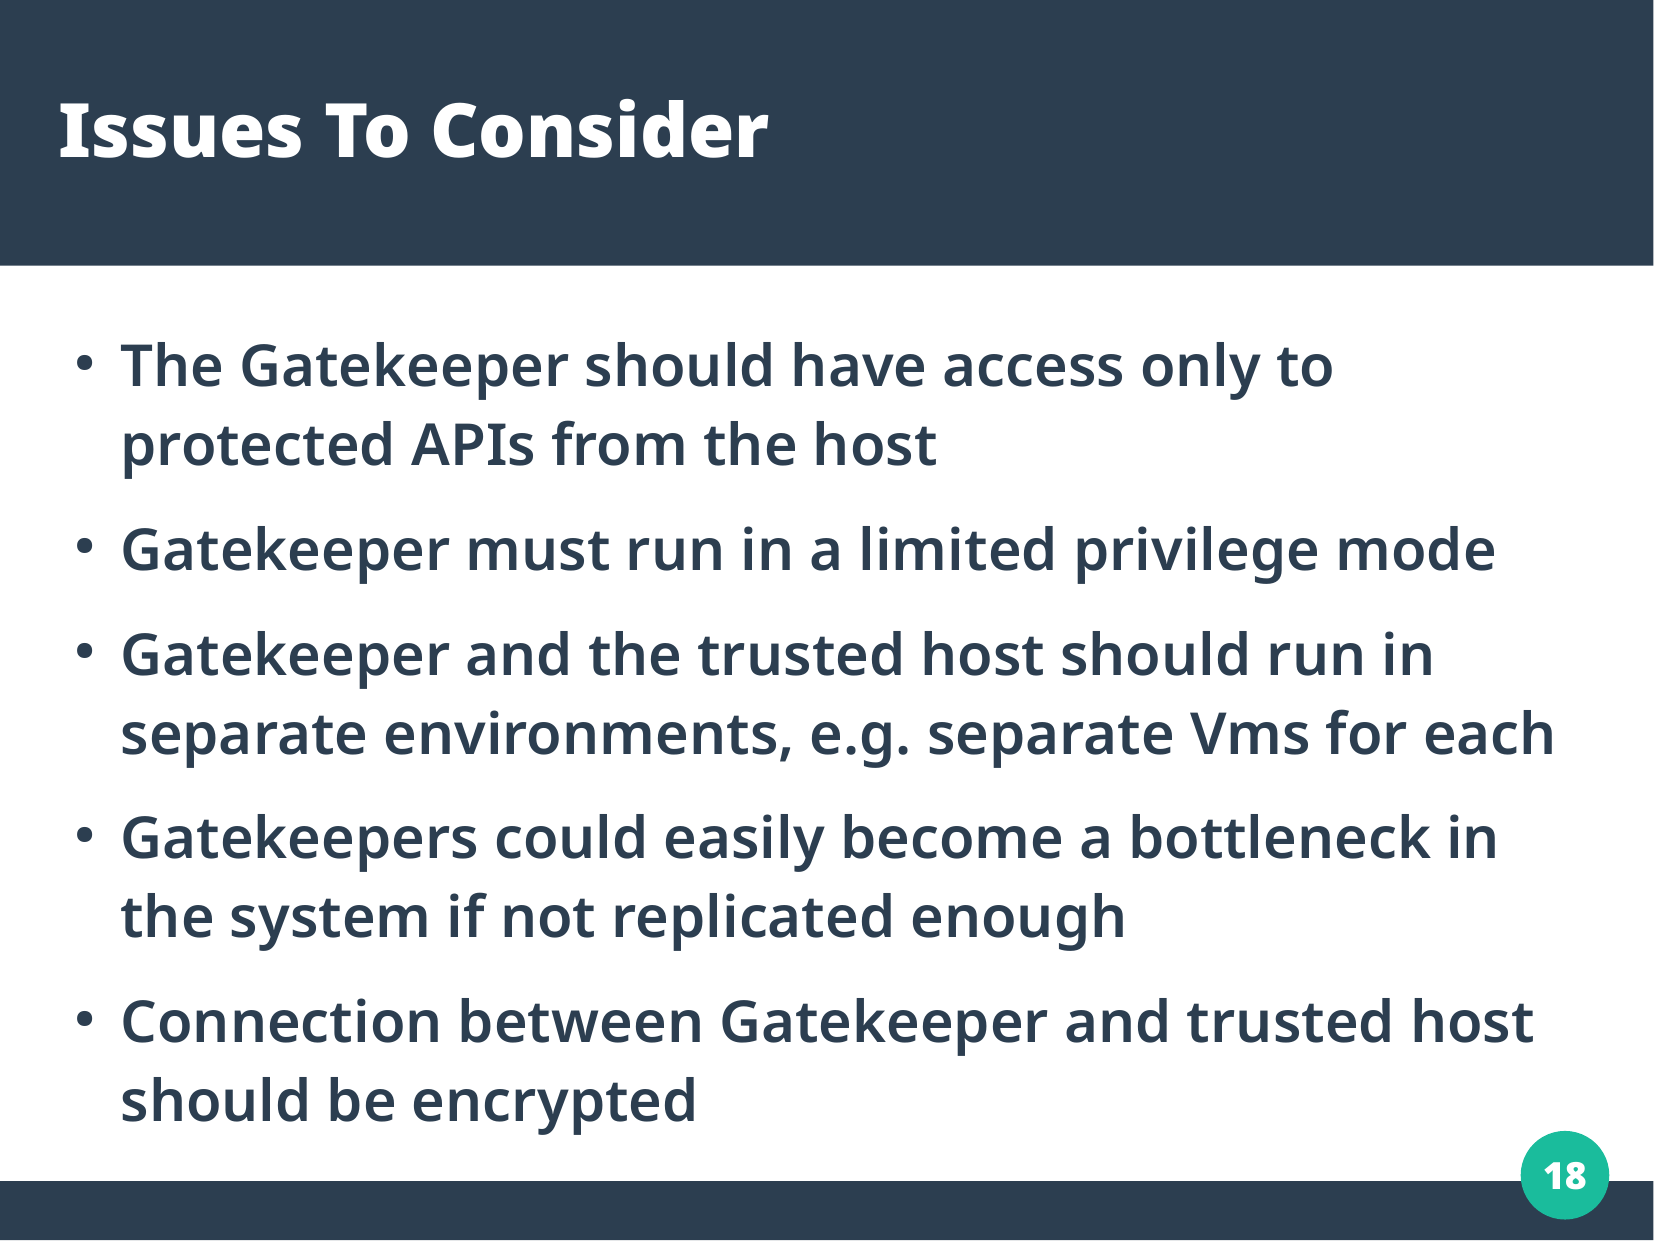

# Issues To Consider
The Gatekeeper should have access only to protected APIs from the host
Gatekeeper must run in a limited privilege mode
Gatekeeper and the trusted host should run in separate environments, e.g. separate Vms for each
Gatekeepers could easily become a bottleneck in the system if not replicated enough
Connection between Gatekeeper and trusted host should be encrypted
18